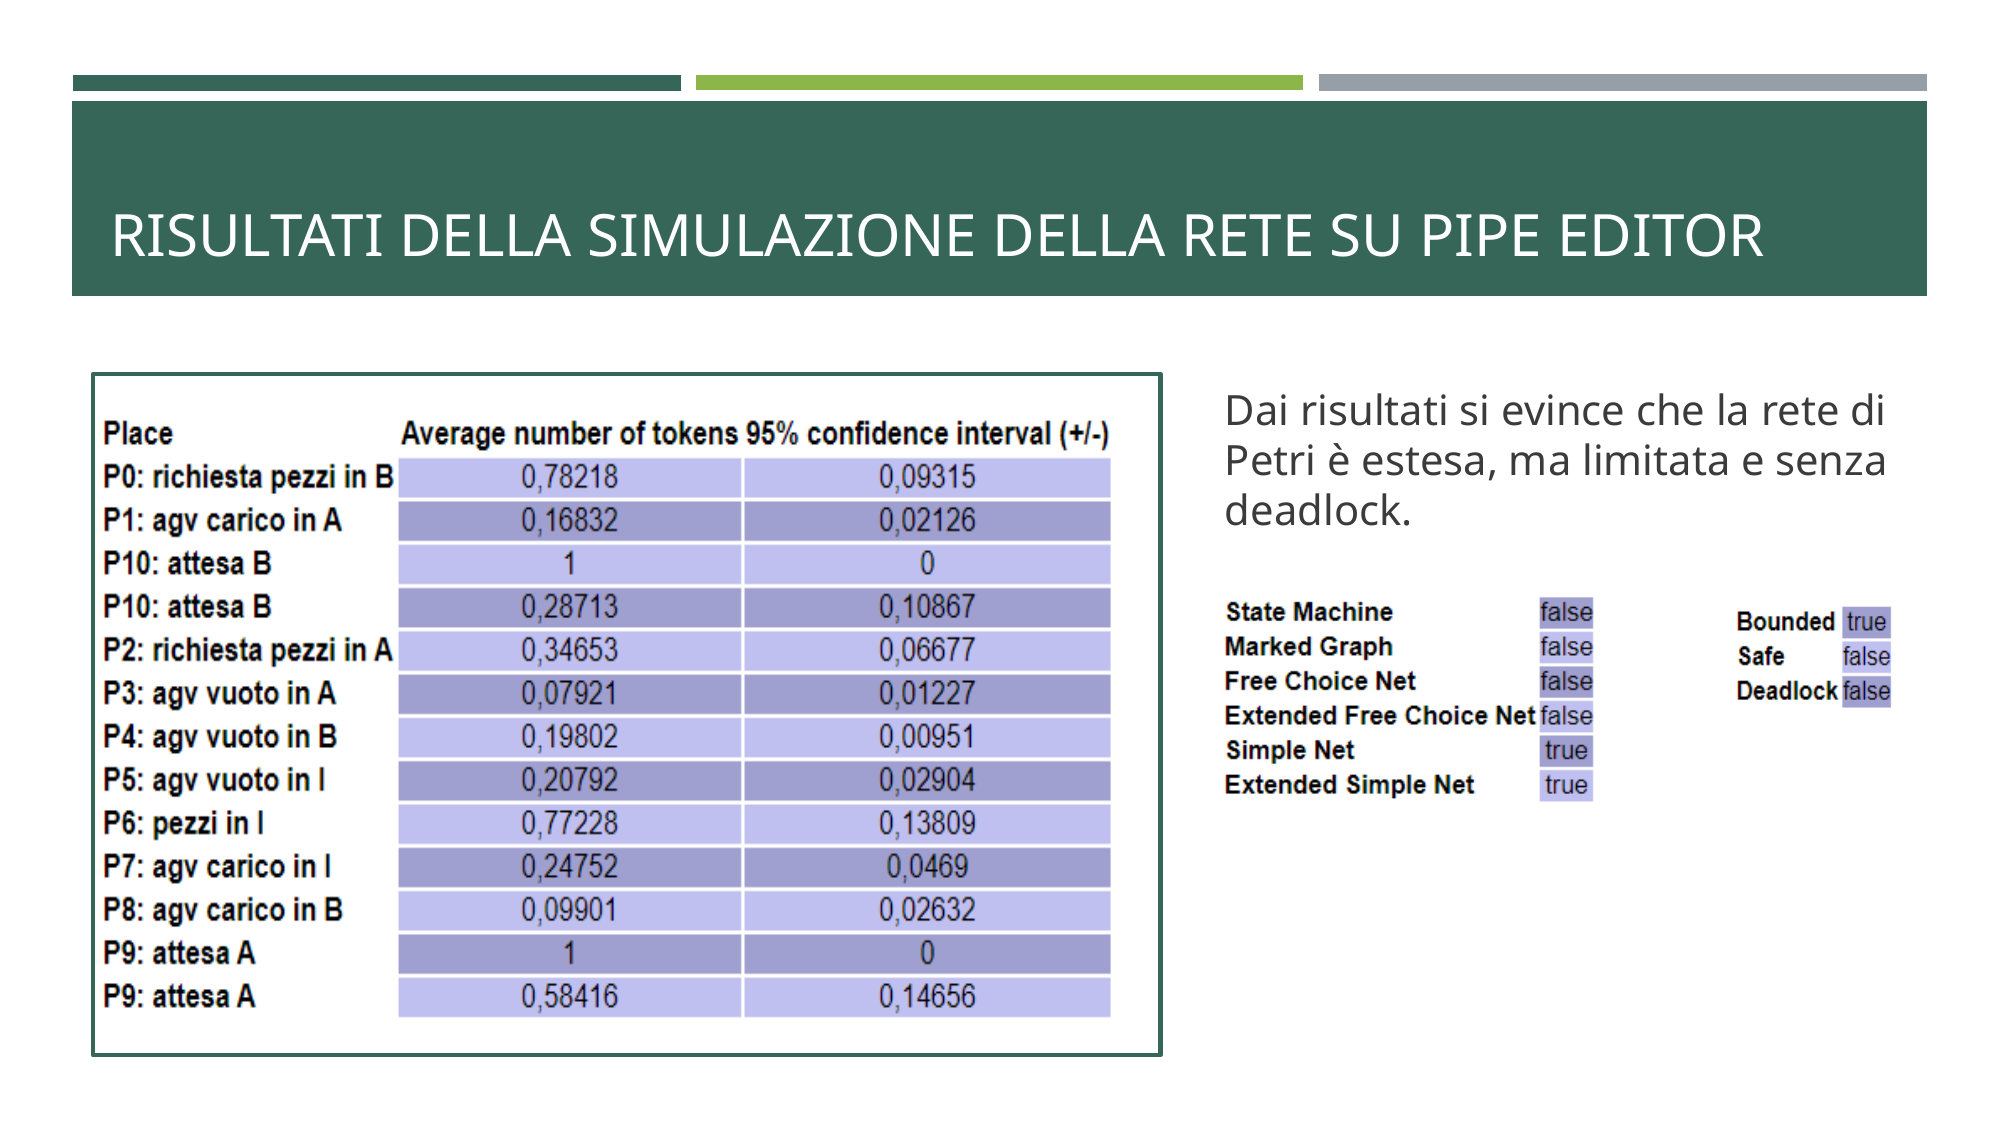

# Risultati della simulazione della rete su PIPE editor
Dai risultati si evince che la rete di Petri è estesa, ma limitata e senza deadlock.